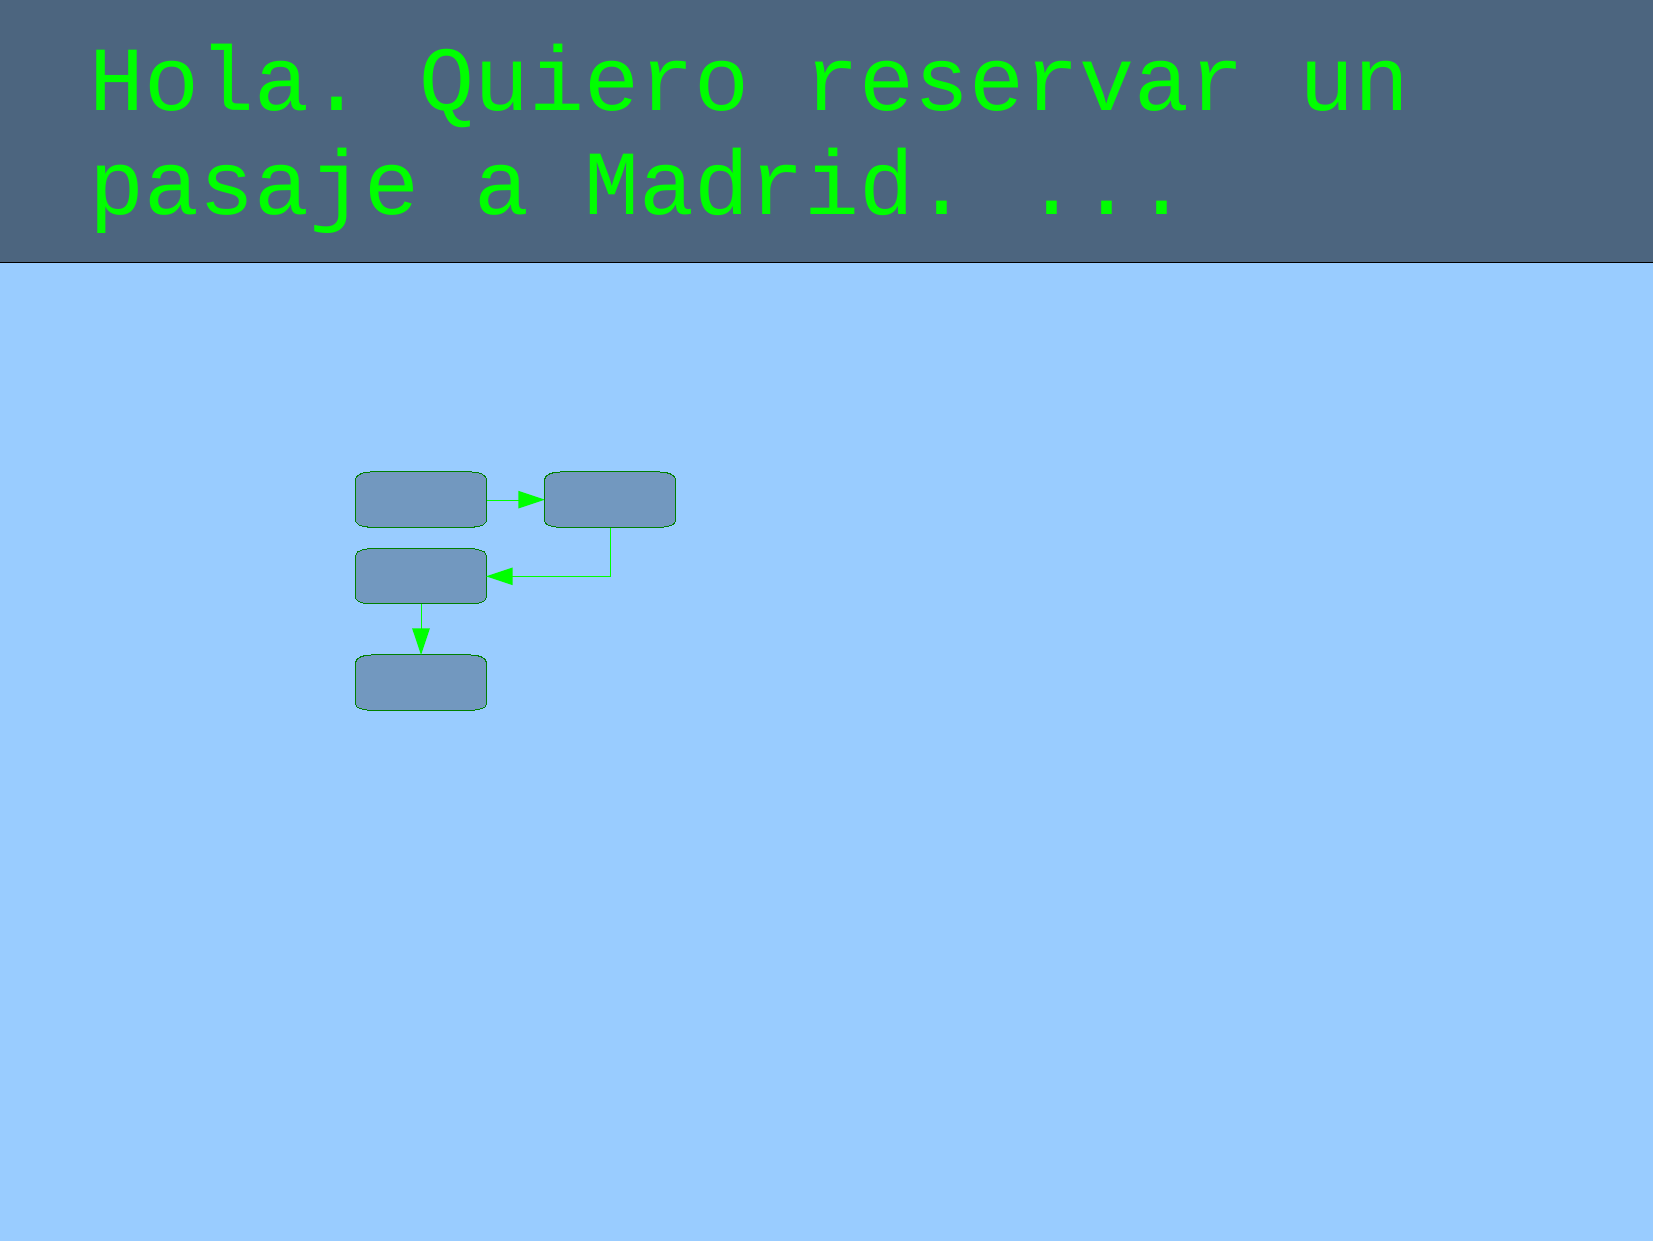

Hola. Quiero reservar un
pasaje a Madrid. ...